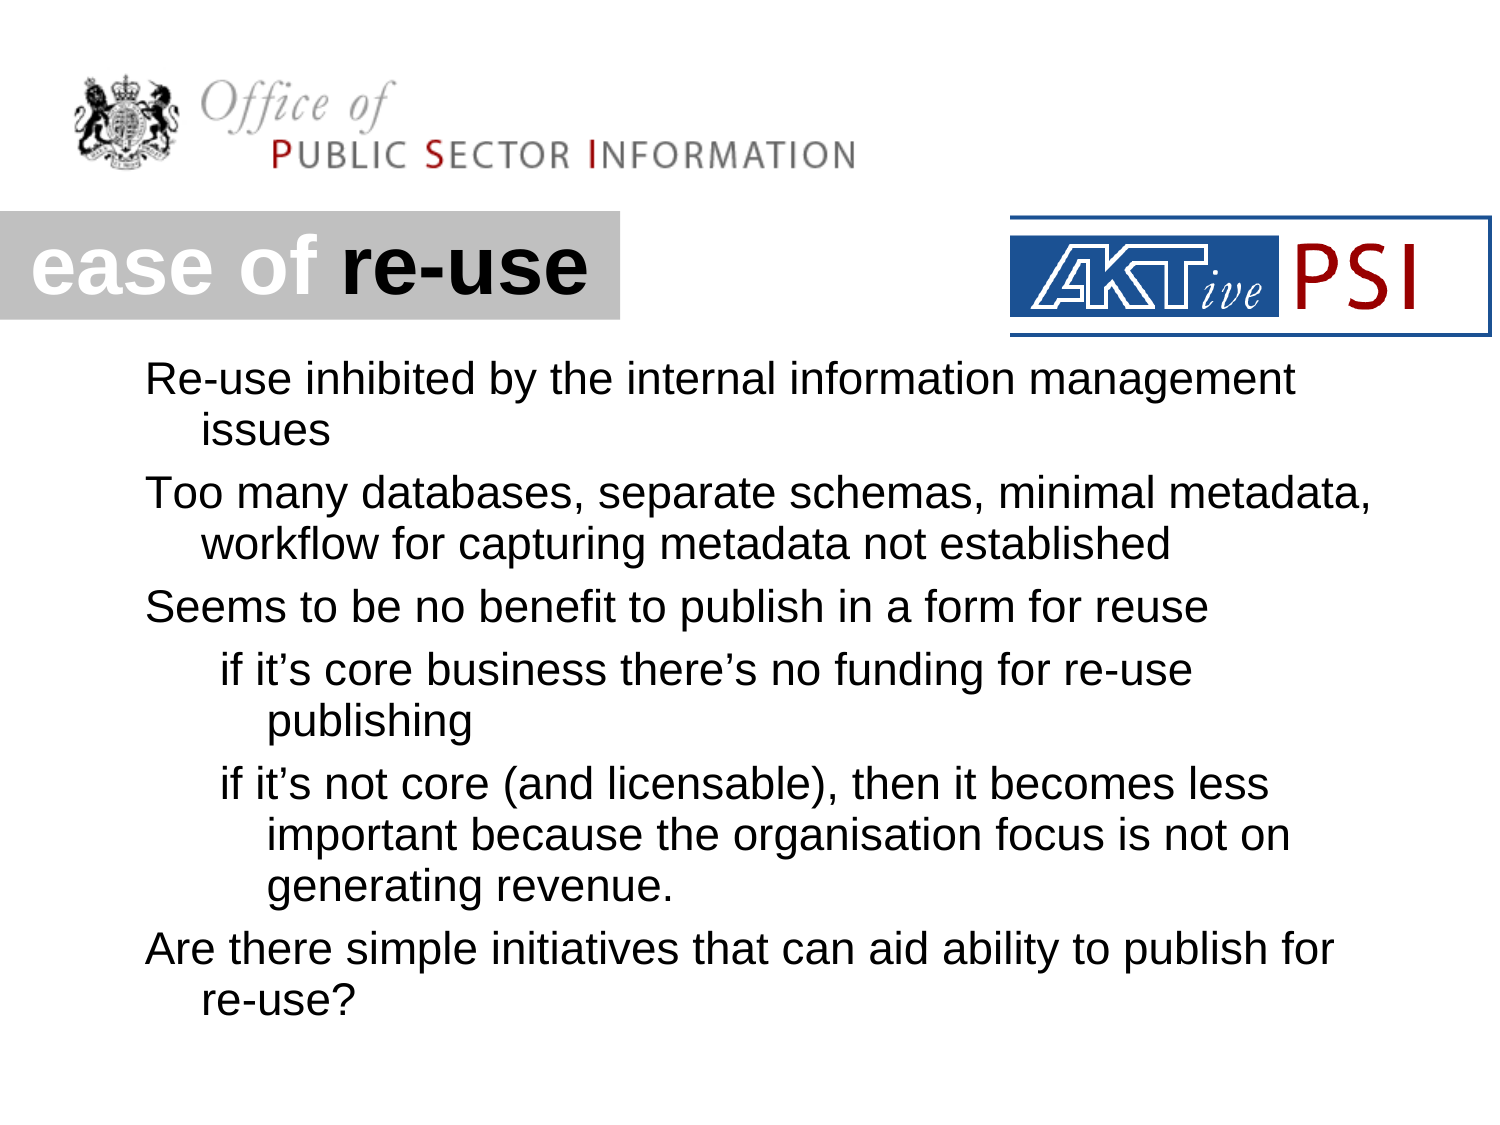

ease of re-use
# Re-use inhibited by the internal information management issues
Too many databases, separate schemas, minimal metadata, workflow for capturing metadata not established
Seems to be no benefit to publish in a form for reuse
if it’s core business there’s no funding for re-use publishing
if it’s not core (and licensable), then it becomes less important because the organisation focus is not on generating revenue.
Are there simple initiatives that can aid ability to publish for re-use?